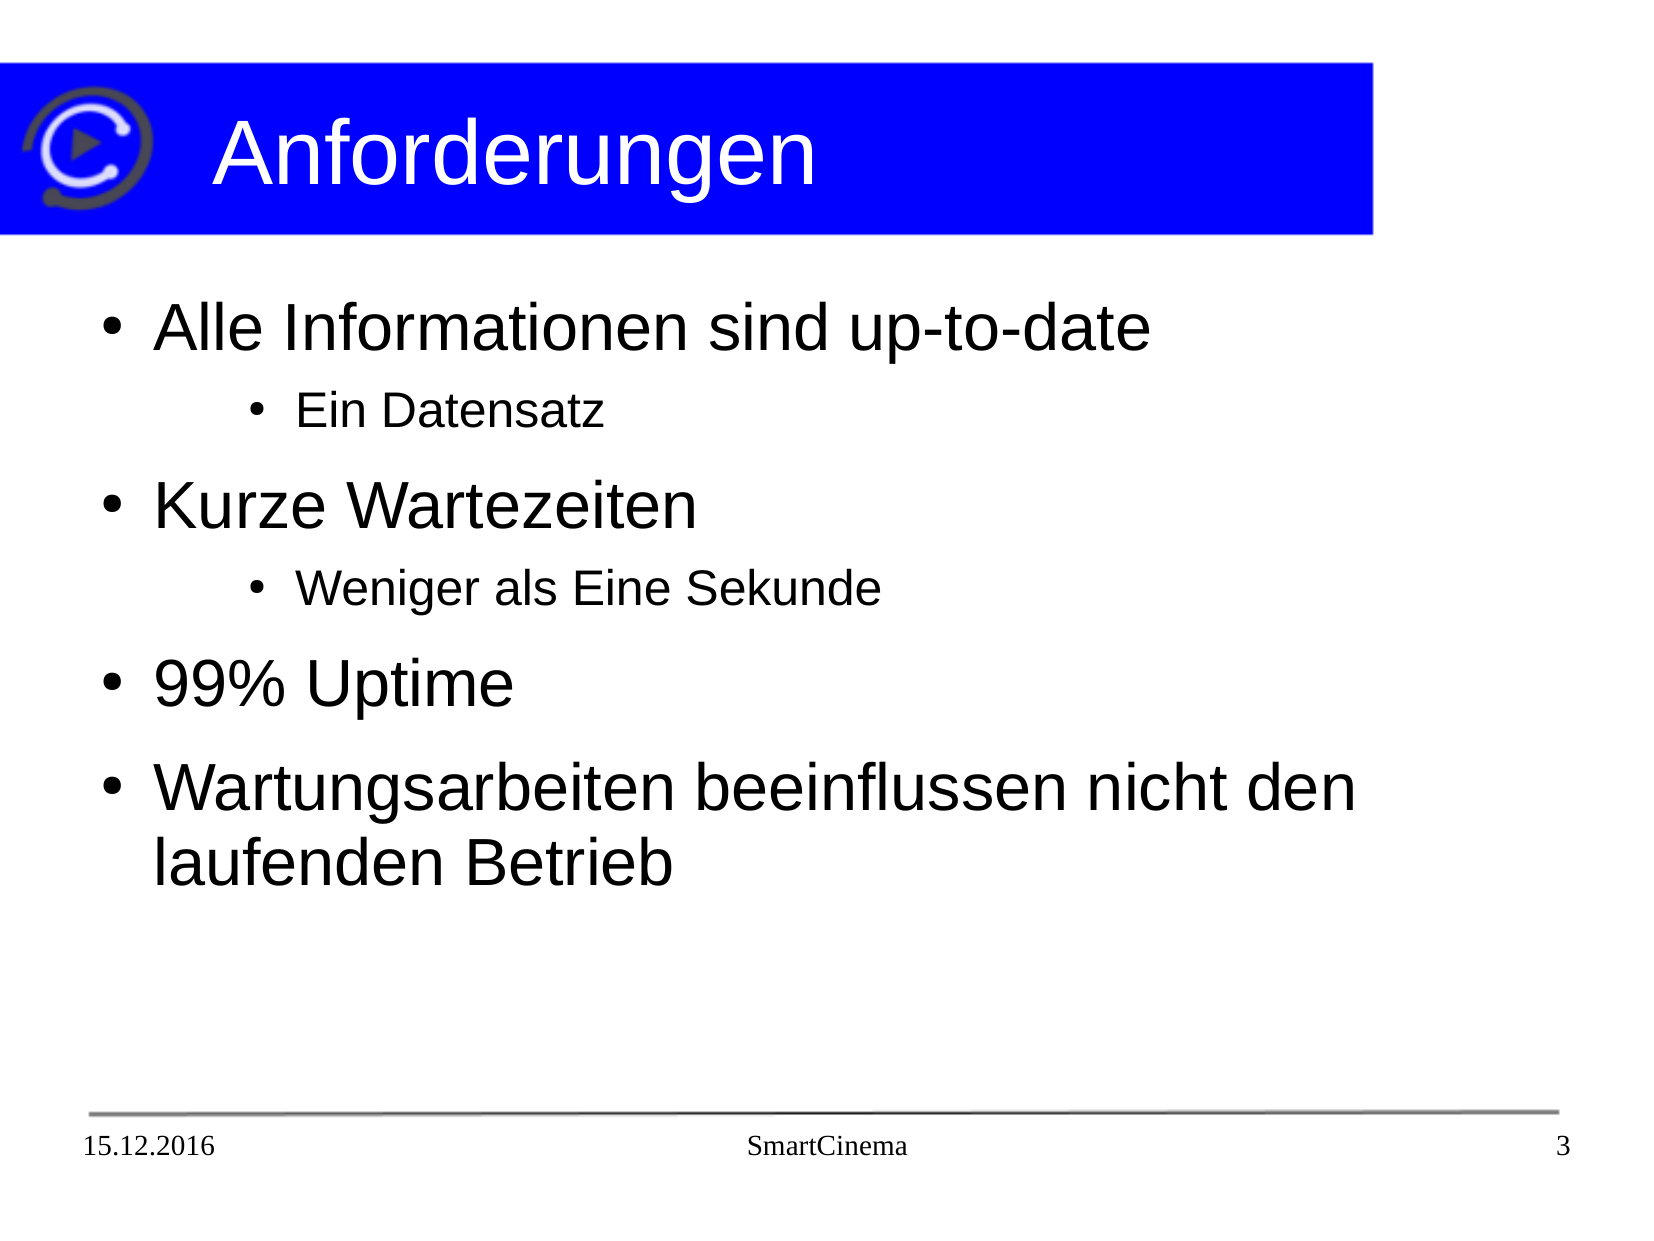

# Anforderungen
Alle Informationen sind up-to-date
Ein Datensatz
Kurze Wartezeiten
Weniger als Eine Sekunde
99% Uptime
Wartungsarbeiten beeinflussen nicht den laufenden Betrieb
15.12.2016
SmartCinema
3